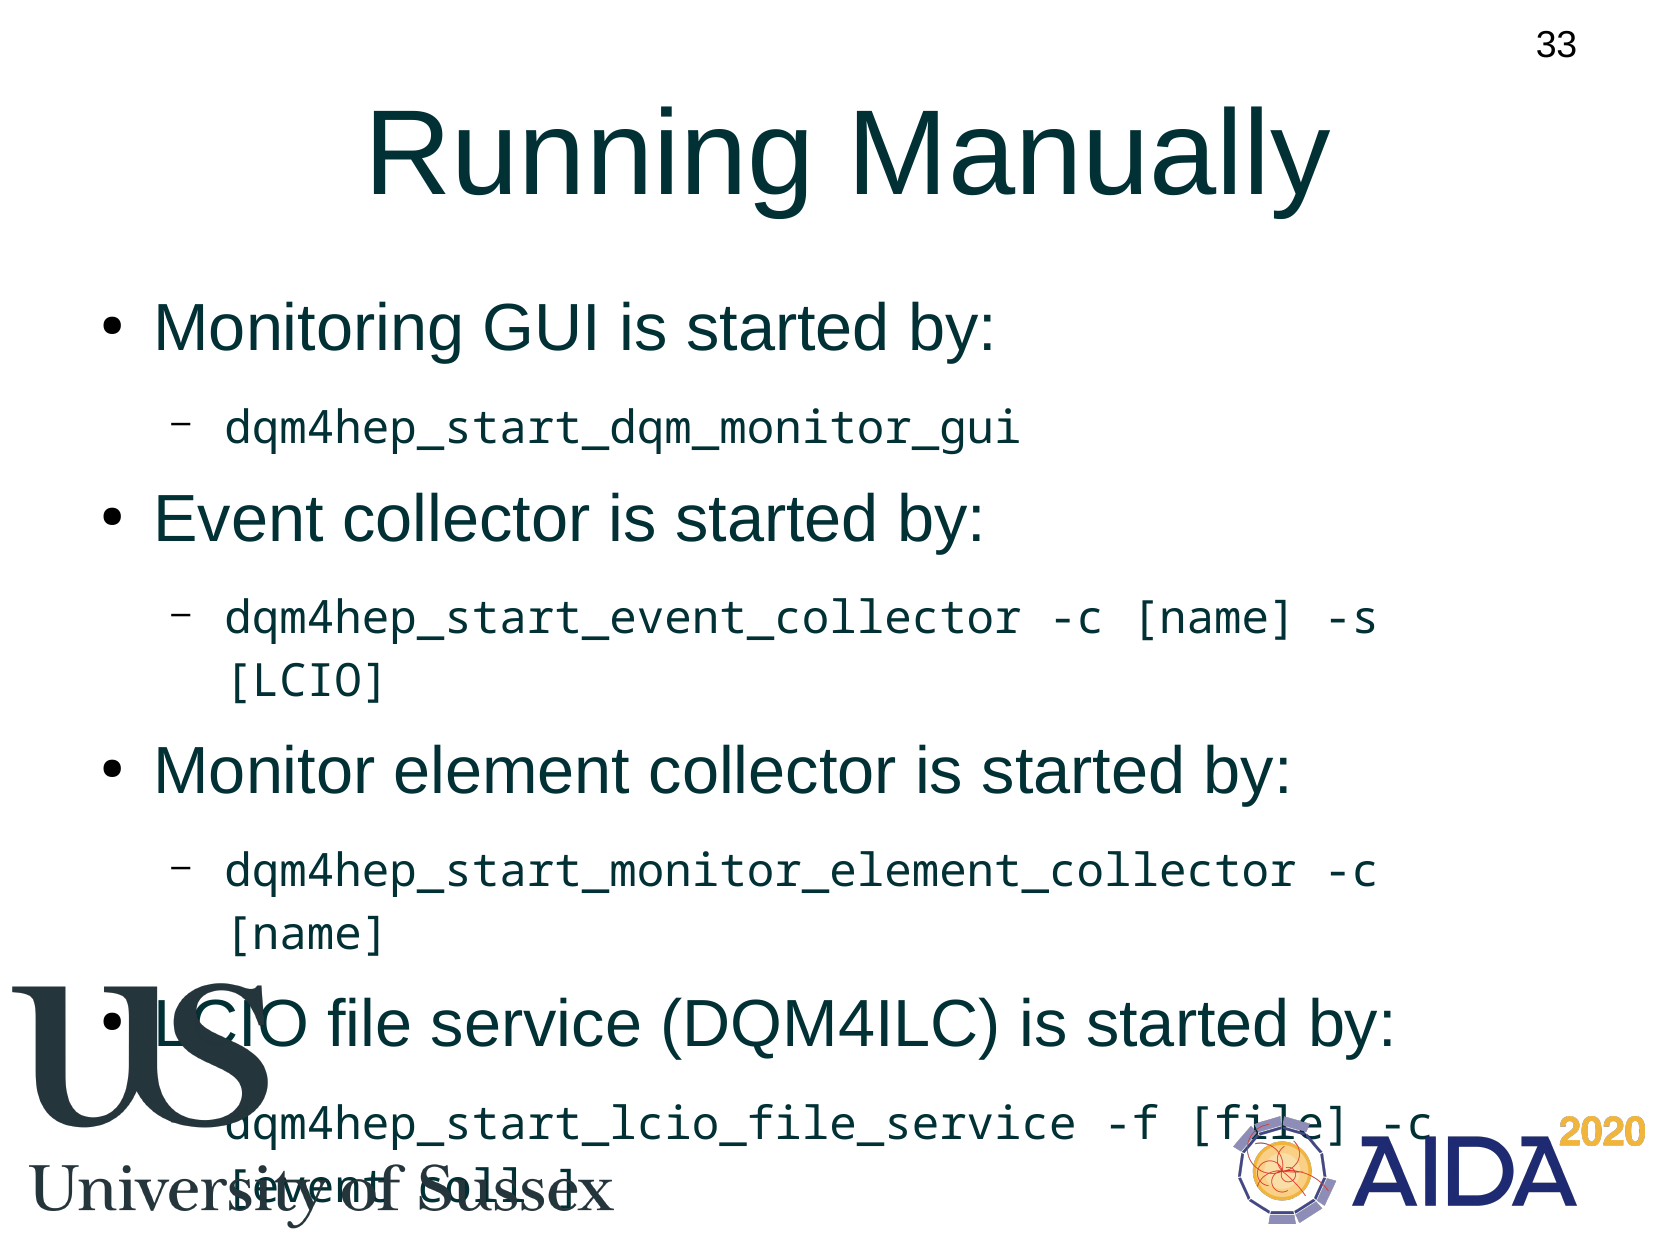

# Running Manually
Monitoring GUI is started by:
dqm4hep_start_dqm_monitor_gui
Event collector is started by:
dqm4hep_start_event_collector -c [name] -s [LCIO]
Monitor element collector is started by:
dqm4hep_start_monitor_element_collector -c [name]
LCIO file service (DQM4ILC) is started by:
dqm4hep_start_lcio_file_service -f [file] -c [event coll.]